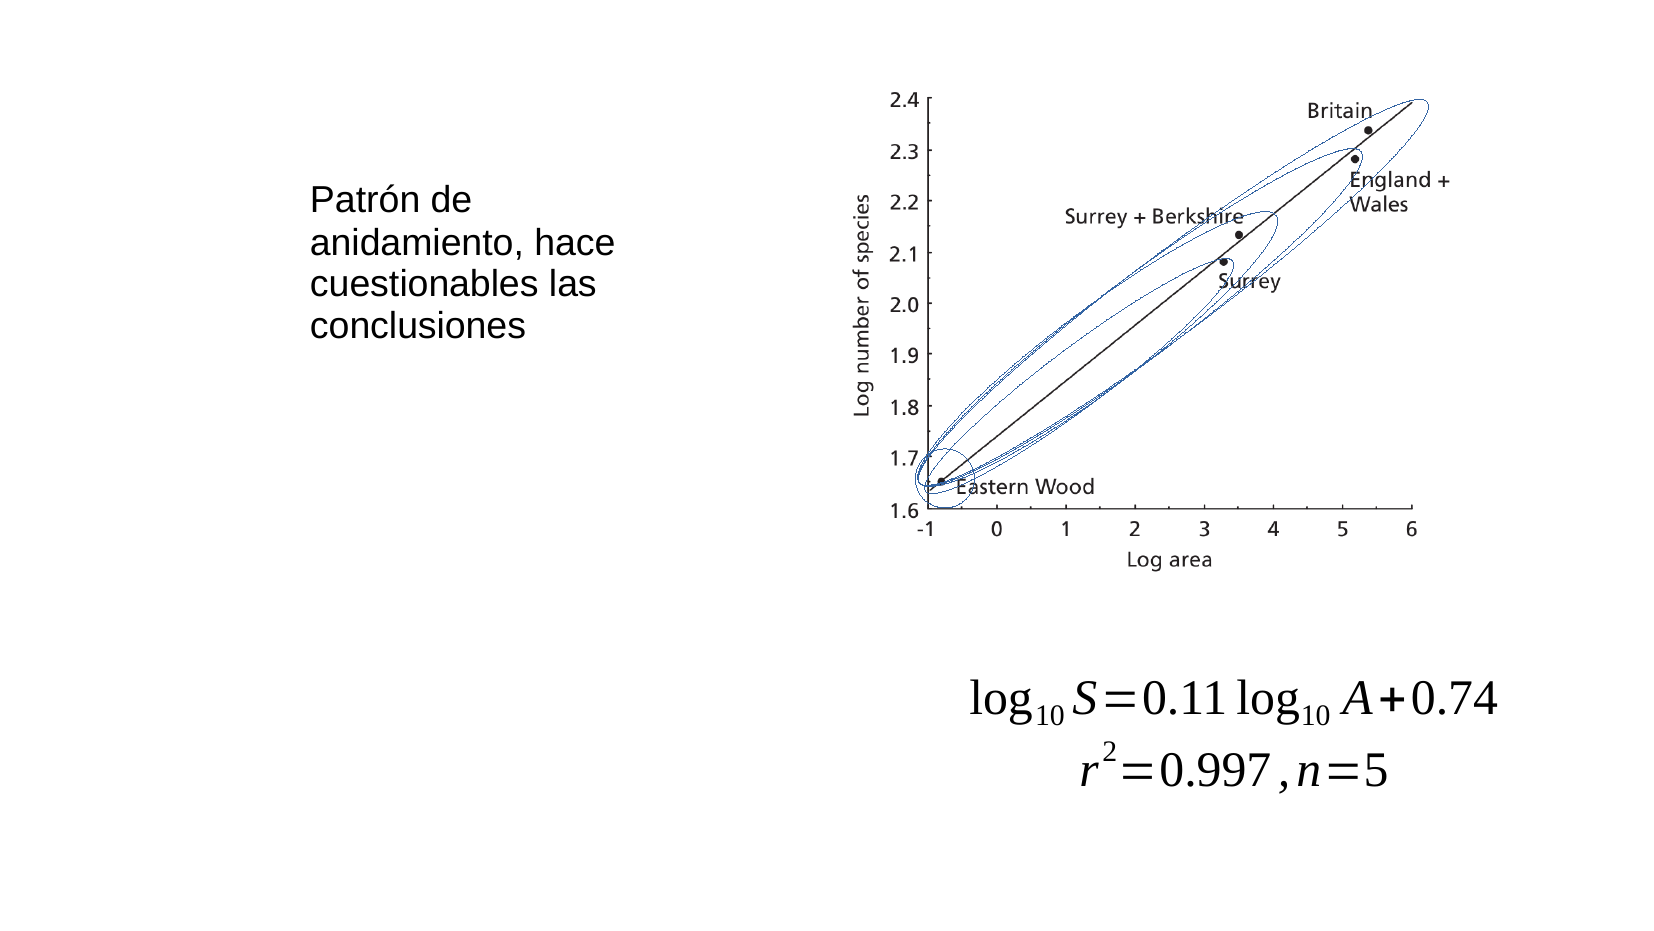

Patrón de anidamiento, hace cuestionables las conclusiones